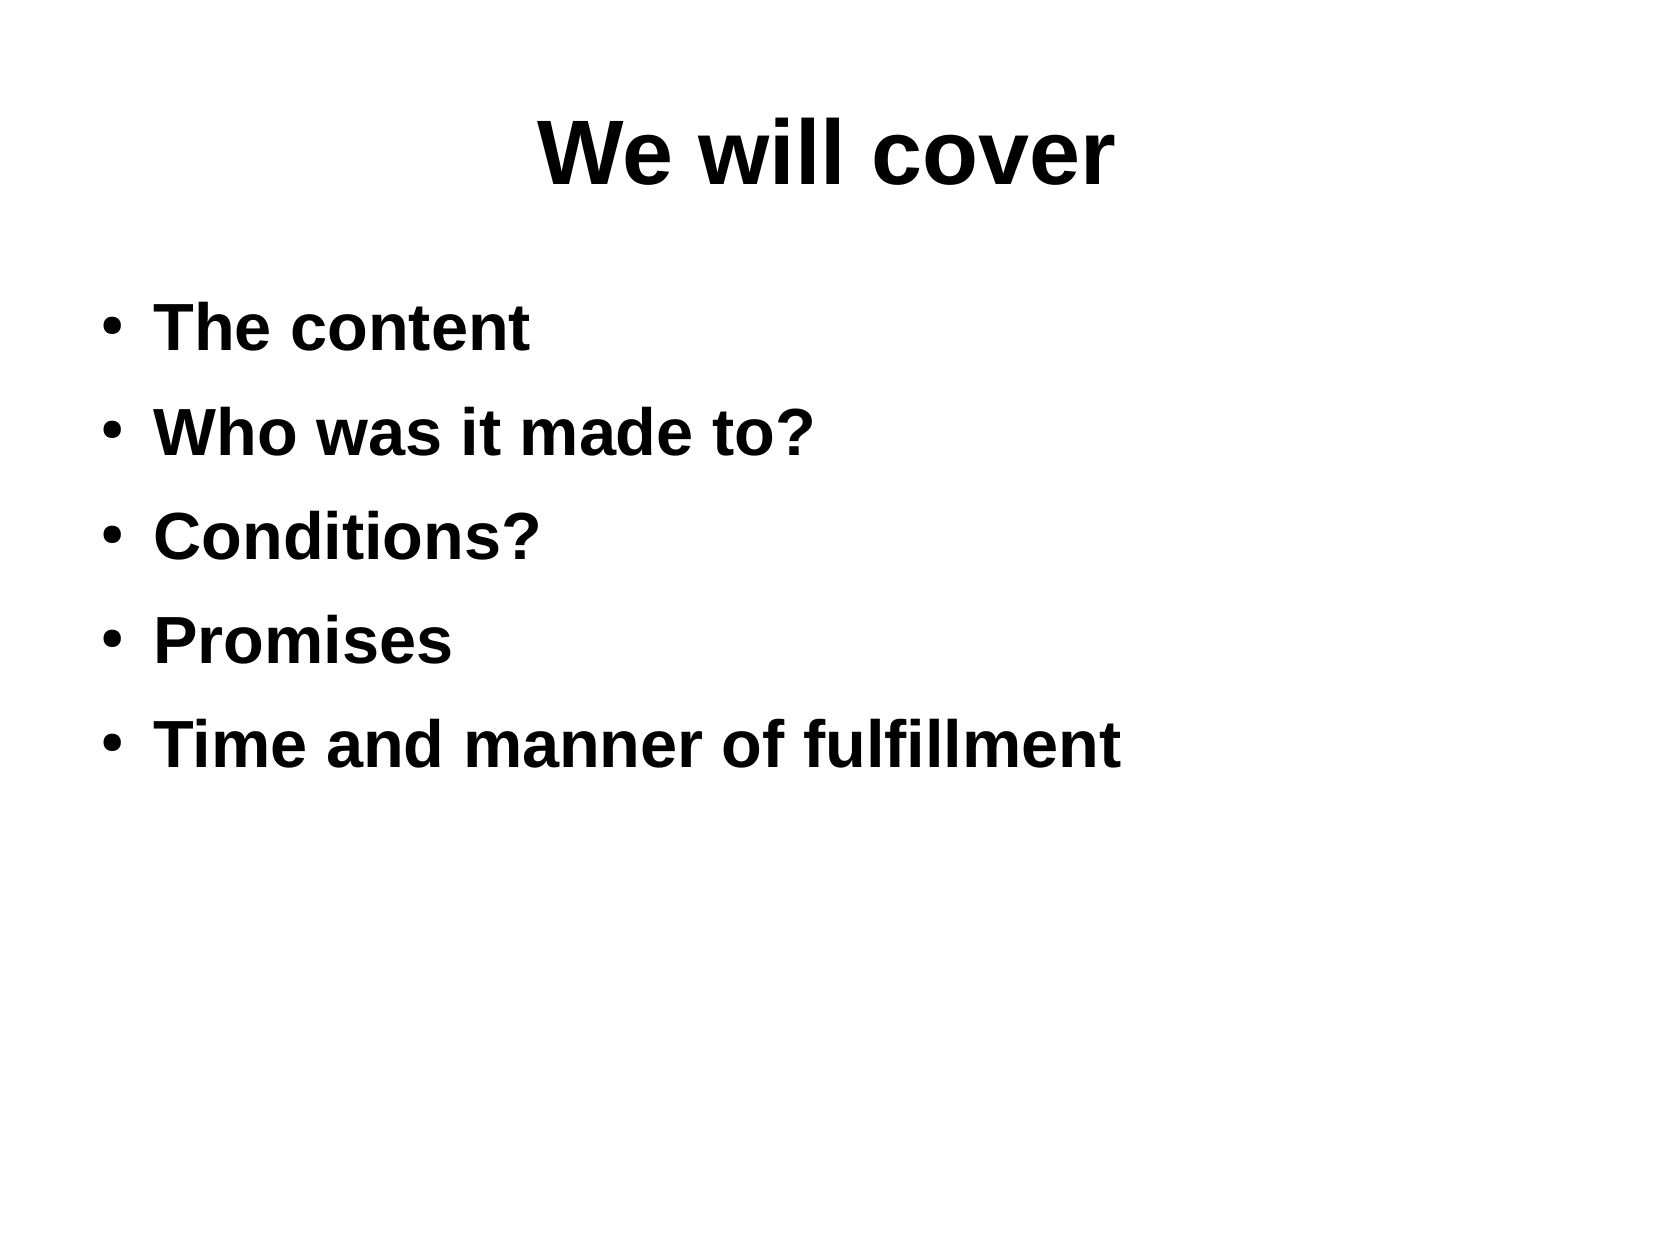

# We will cover
The content
Who was it made to?
Conditions?
Promises
Time and manner of fulfillment